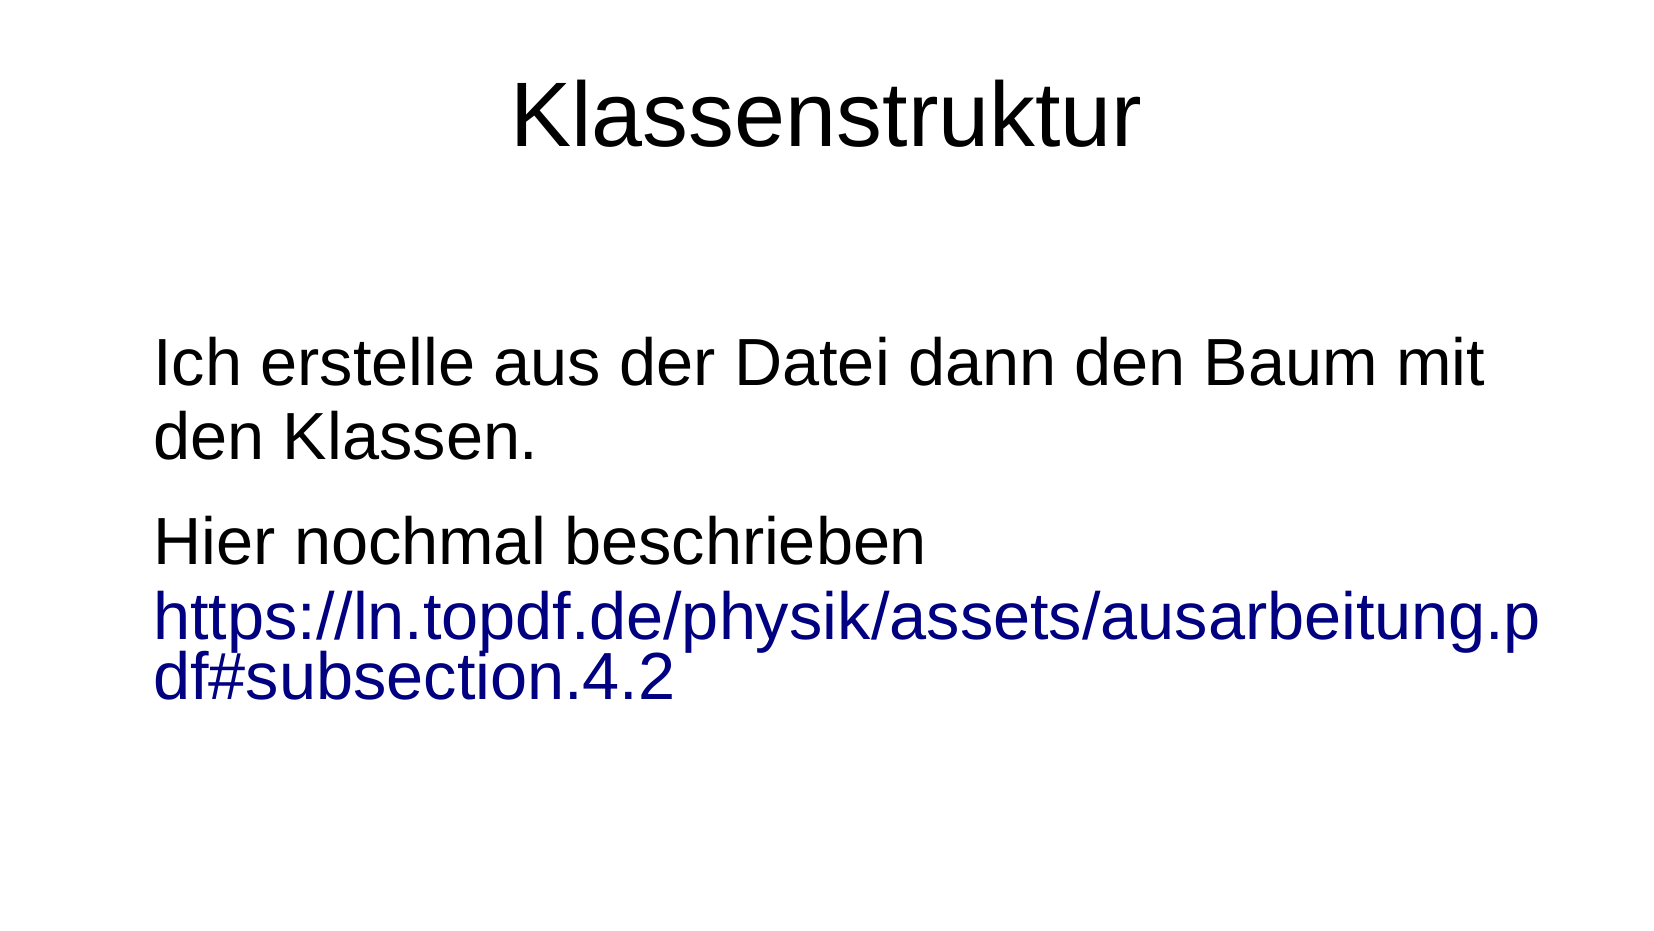

# Klassenstruktur
Ich erstelle aus der Datei dann den Baum mit den Klassen.
Hier nochmal beschriebenhttps://ln.topdf.de/physik/assets/ausarbeitung.pdf#subsection.4.2